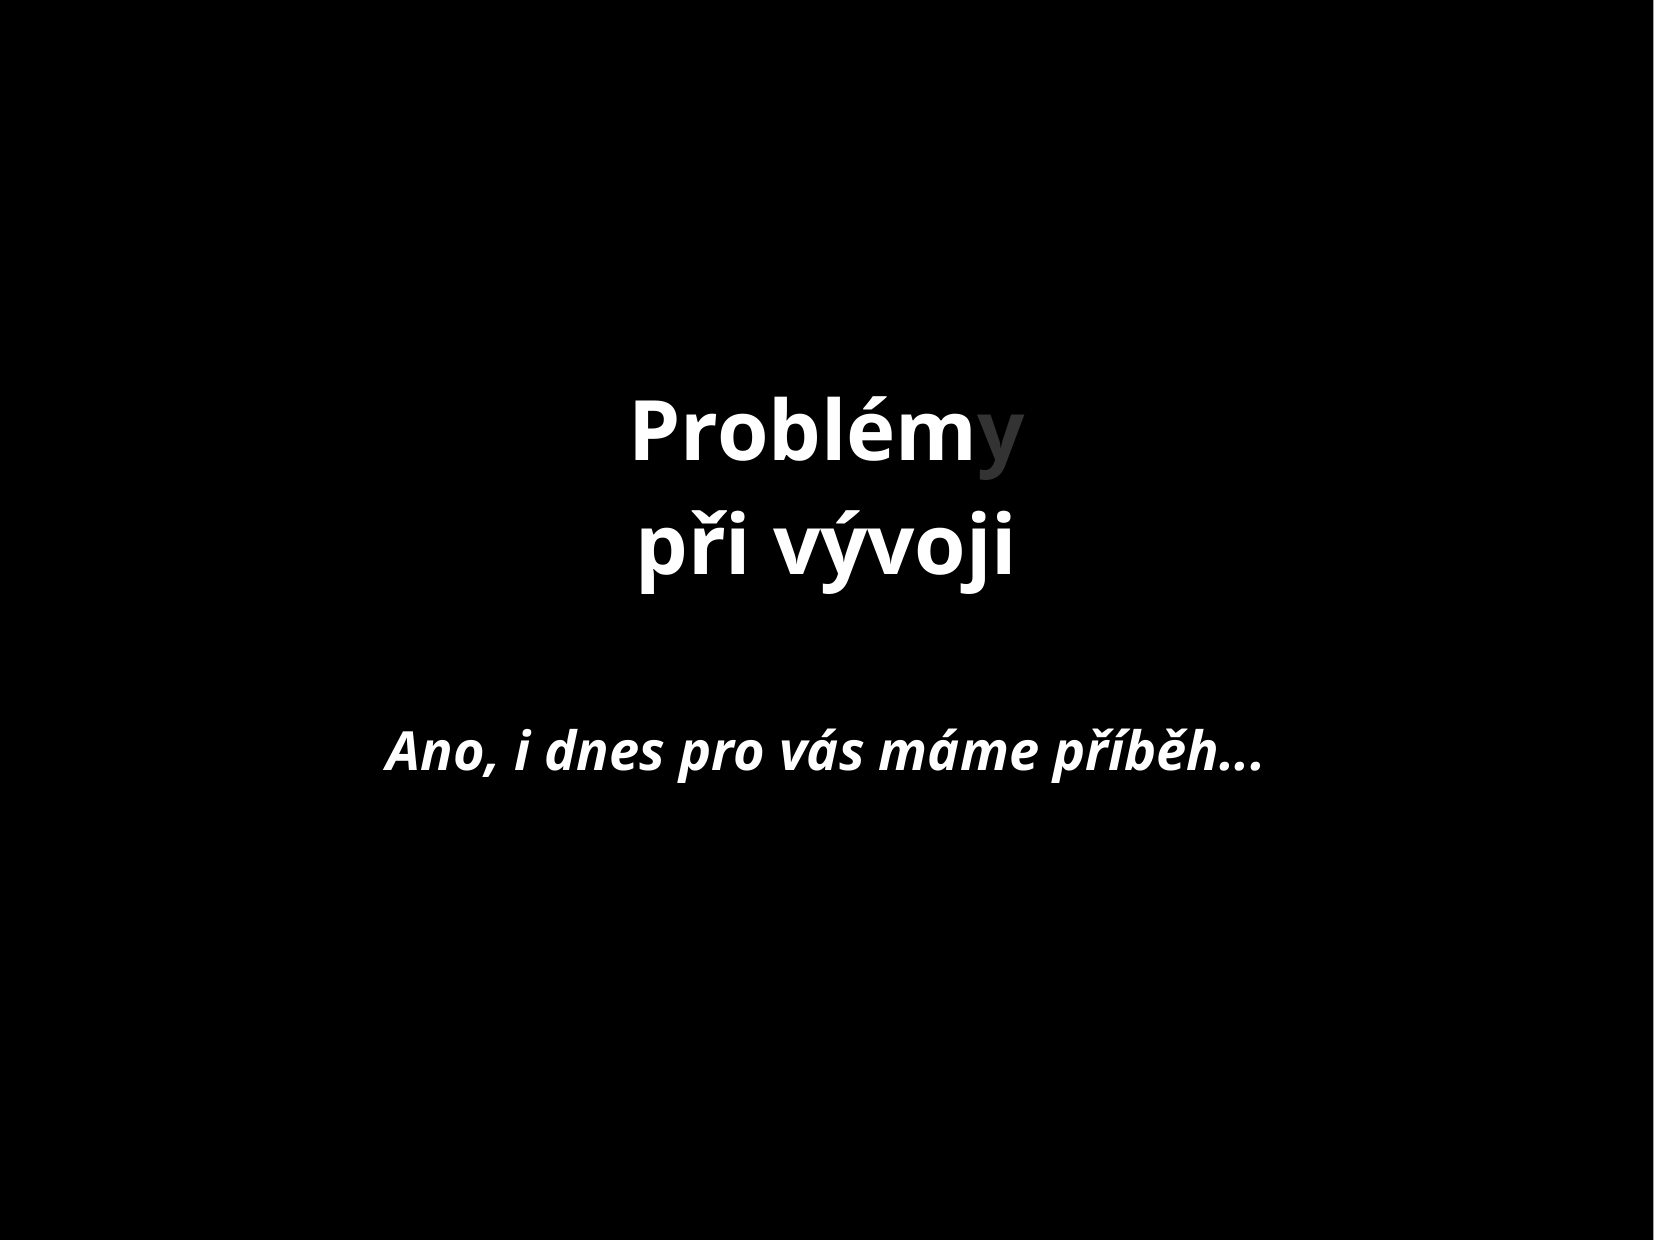

# Problémy
při vývoji
Ano, i dnes pro vás máme příběh...